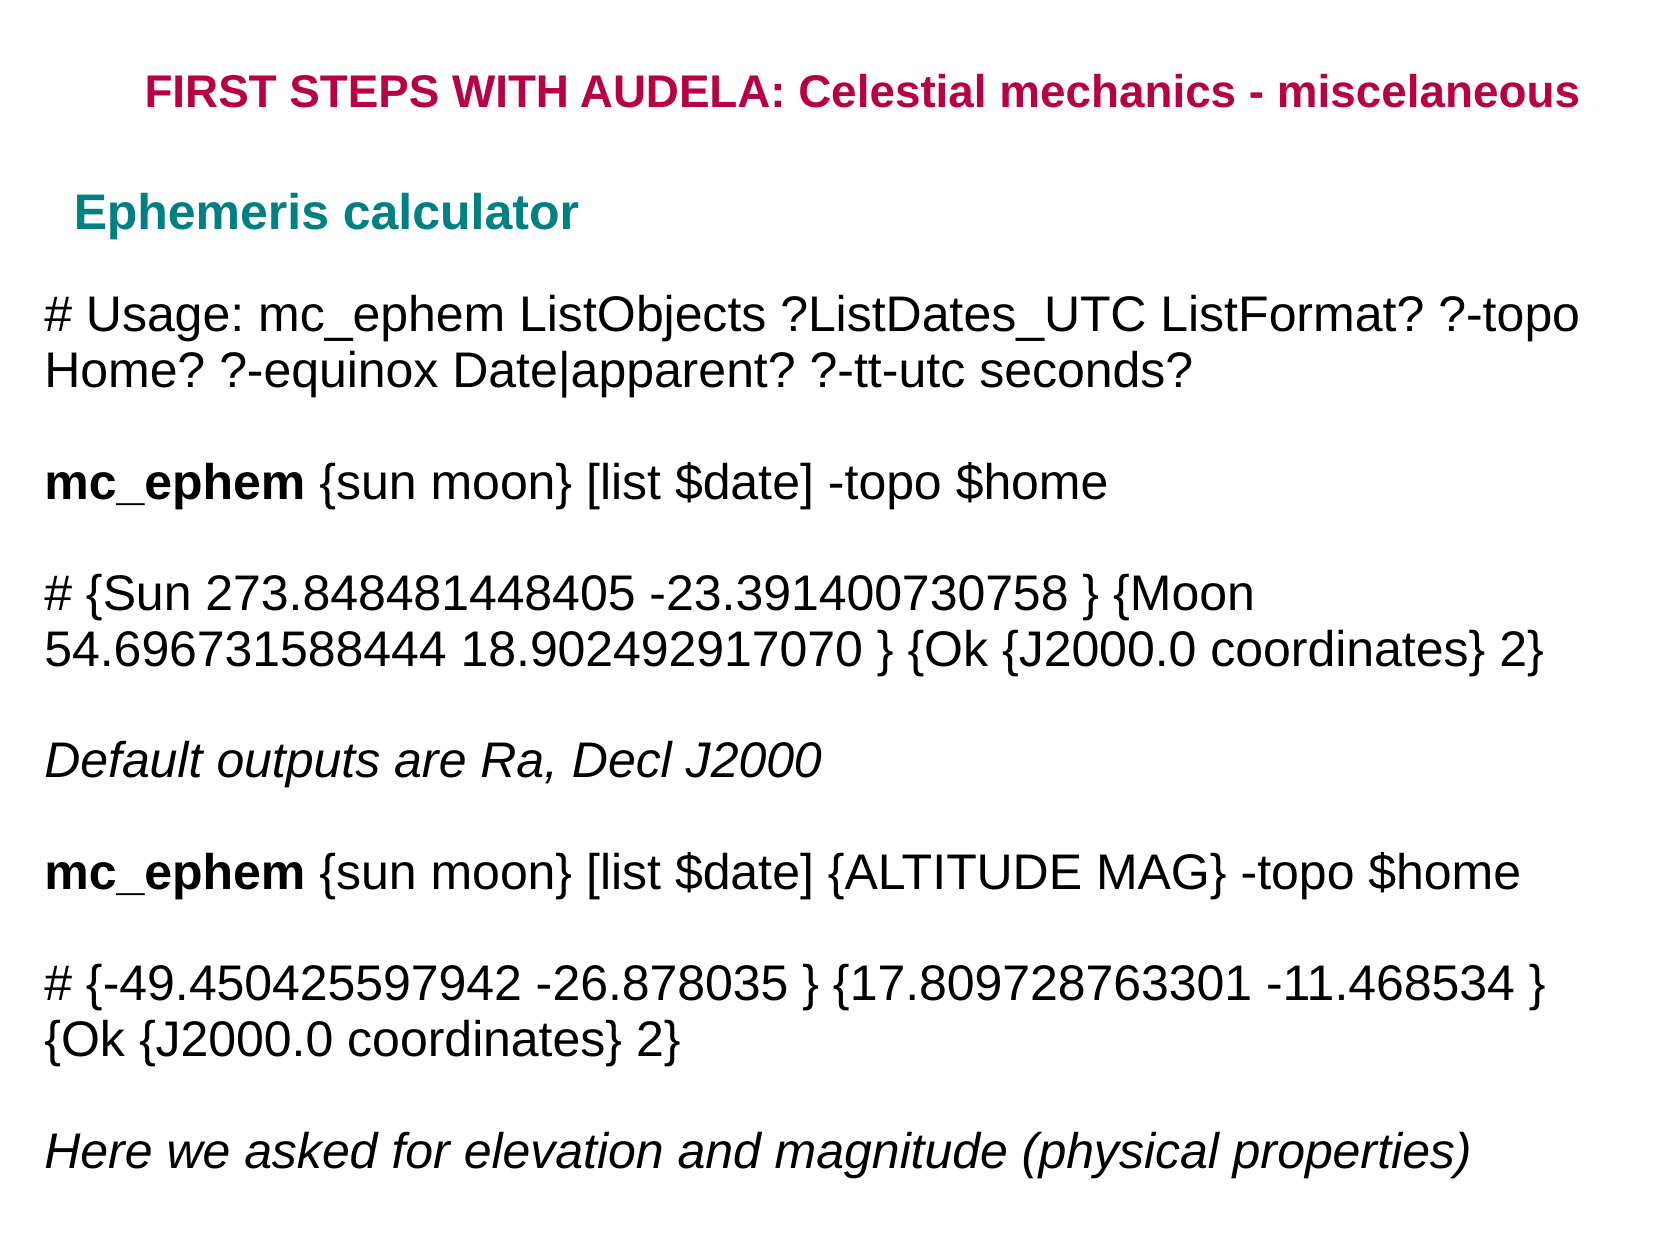

FIRST STEPS WITH AUDELA: Celestial mechanics - miscelaneous
Ephemeris calculator
# Usage: mc_ephem ListObjects ?ListDates_UTC ListFormat? ?-topo Home? ?-equinox Date|apparent? ?-tt-utc seconds?
mc_ephem {sun moon} [list $date] -topo $home
# {Sun 273.848481448405 -23.391400730758 } {Moon 54.696731588444 18.902492917070 } {Ok {J2000.0 coordinates} 2}
Default outputs are Ra, Decl J2000
mc_ephem {sun moon} [list $date] {ALTITUDE MAG} -topo $home
# {-49.450425597942 -26.878035 } {17.809728763301 -11.468534 } {Ok {J2000.0 coordinates} 2}
Here we asked for elevation and magnitude (physical properties)